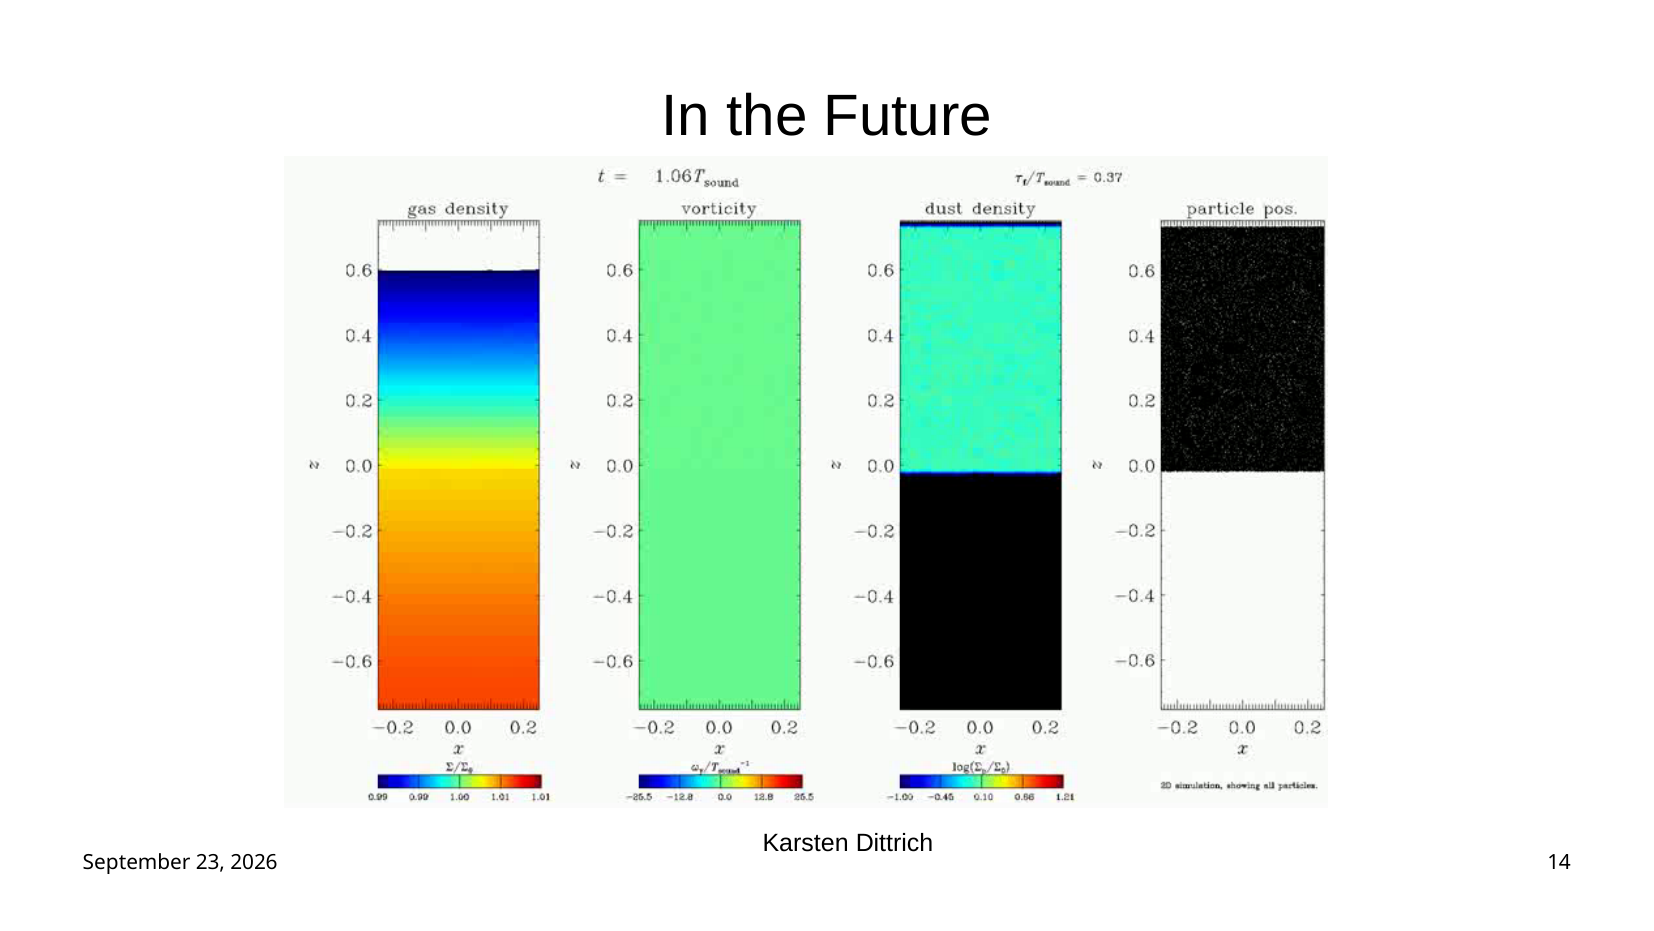

# In the Future
Karsten Dittrich
22 May 2018
14